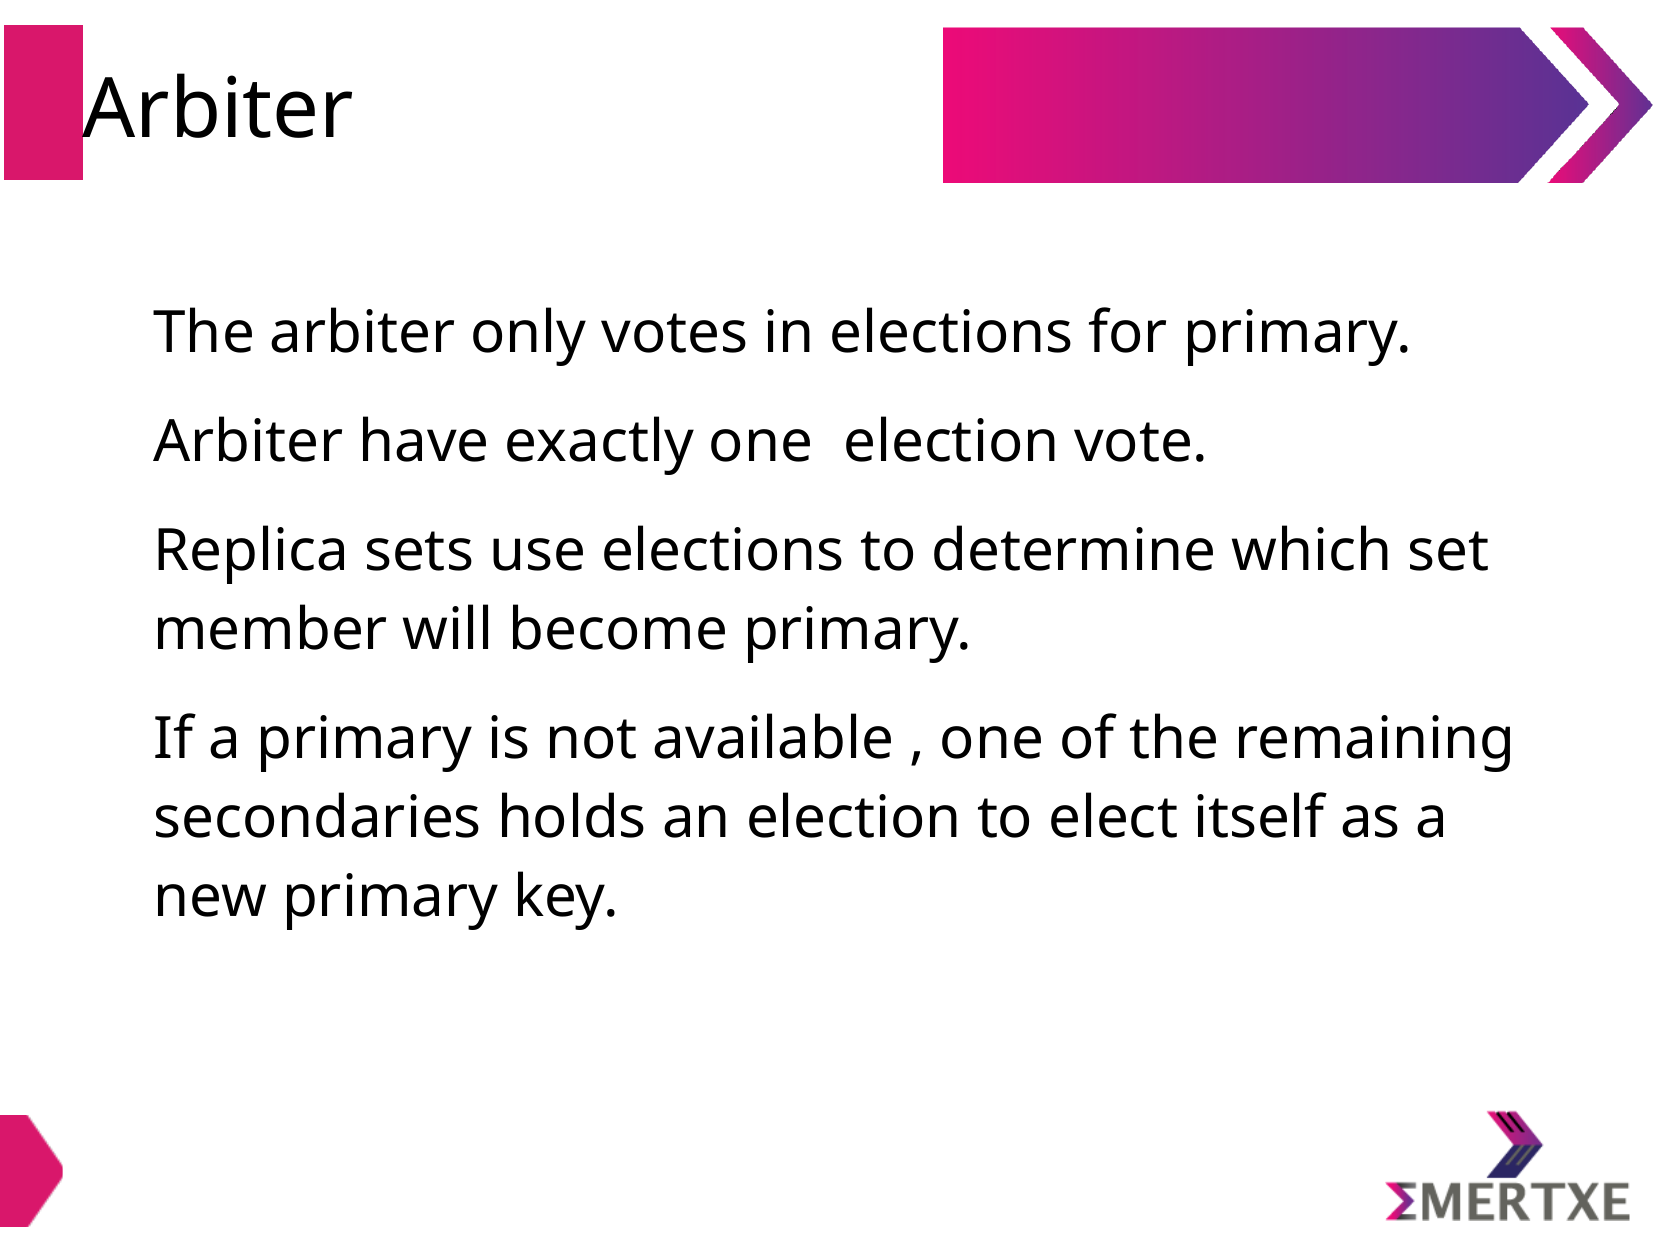

# Arbiter
The arbiter only votes in elections for primary.
Arbiter have exactly one election vote.
Replica sets use elections to determine which set member will become primary.
If a primary is not available , one of the remaining secondaries holds an election to elect itself as a new primary key.